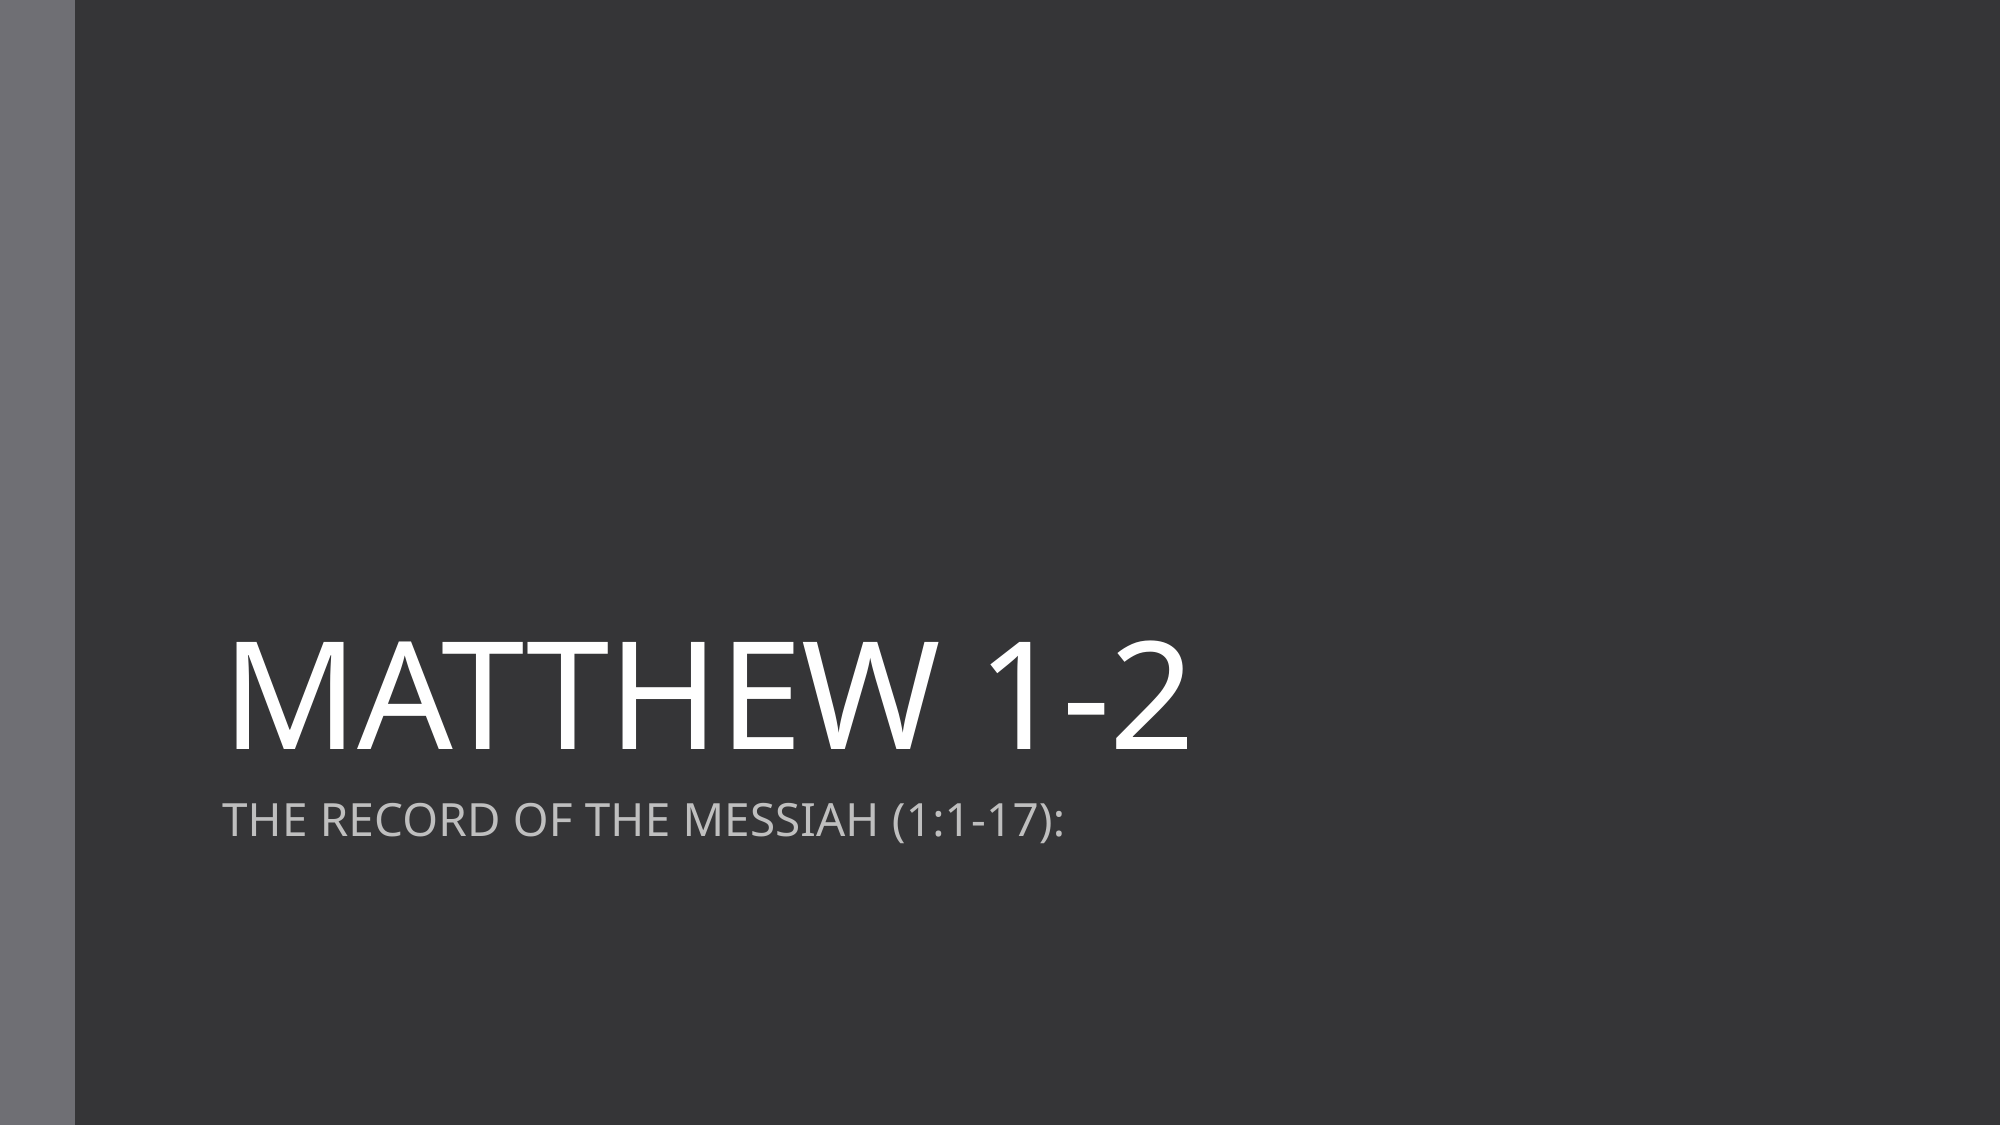

# MATTHEW 1-2
THE RECORD OF THE MESSIAH (1:1-17):